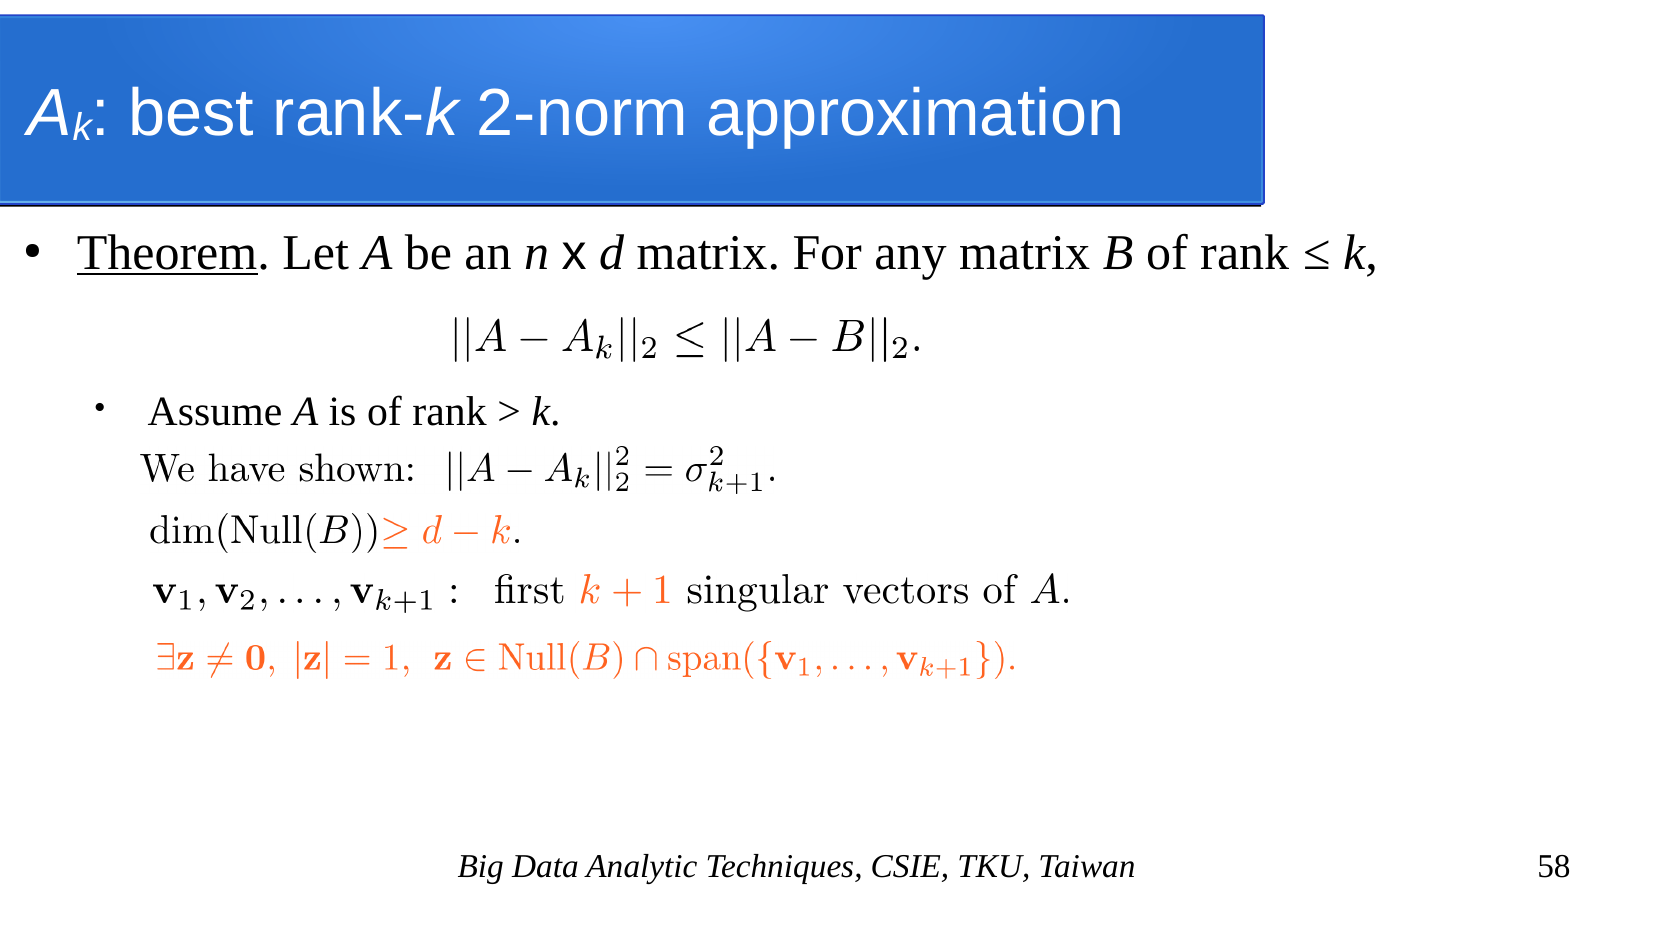

Ak: best rank-k 2-norm approximation
# Theorem. Let A be an n x d matrix. For any matrix B of rank ≤ k,
Assume A is of rank > k.
Big Data Analytic Techniques, CSIE, TKU, Taiwan
58